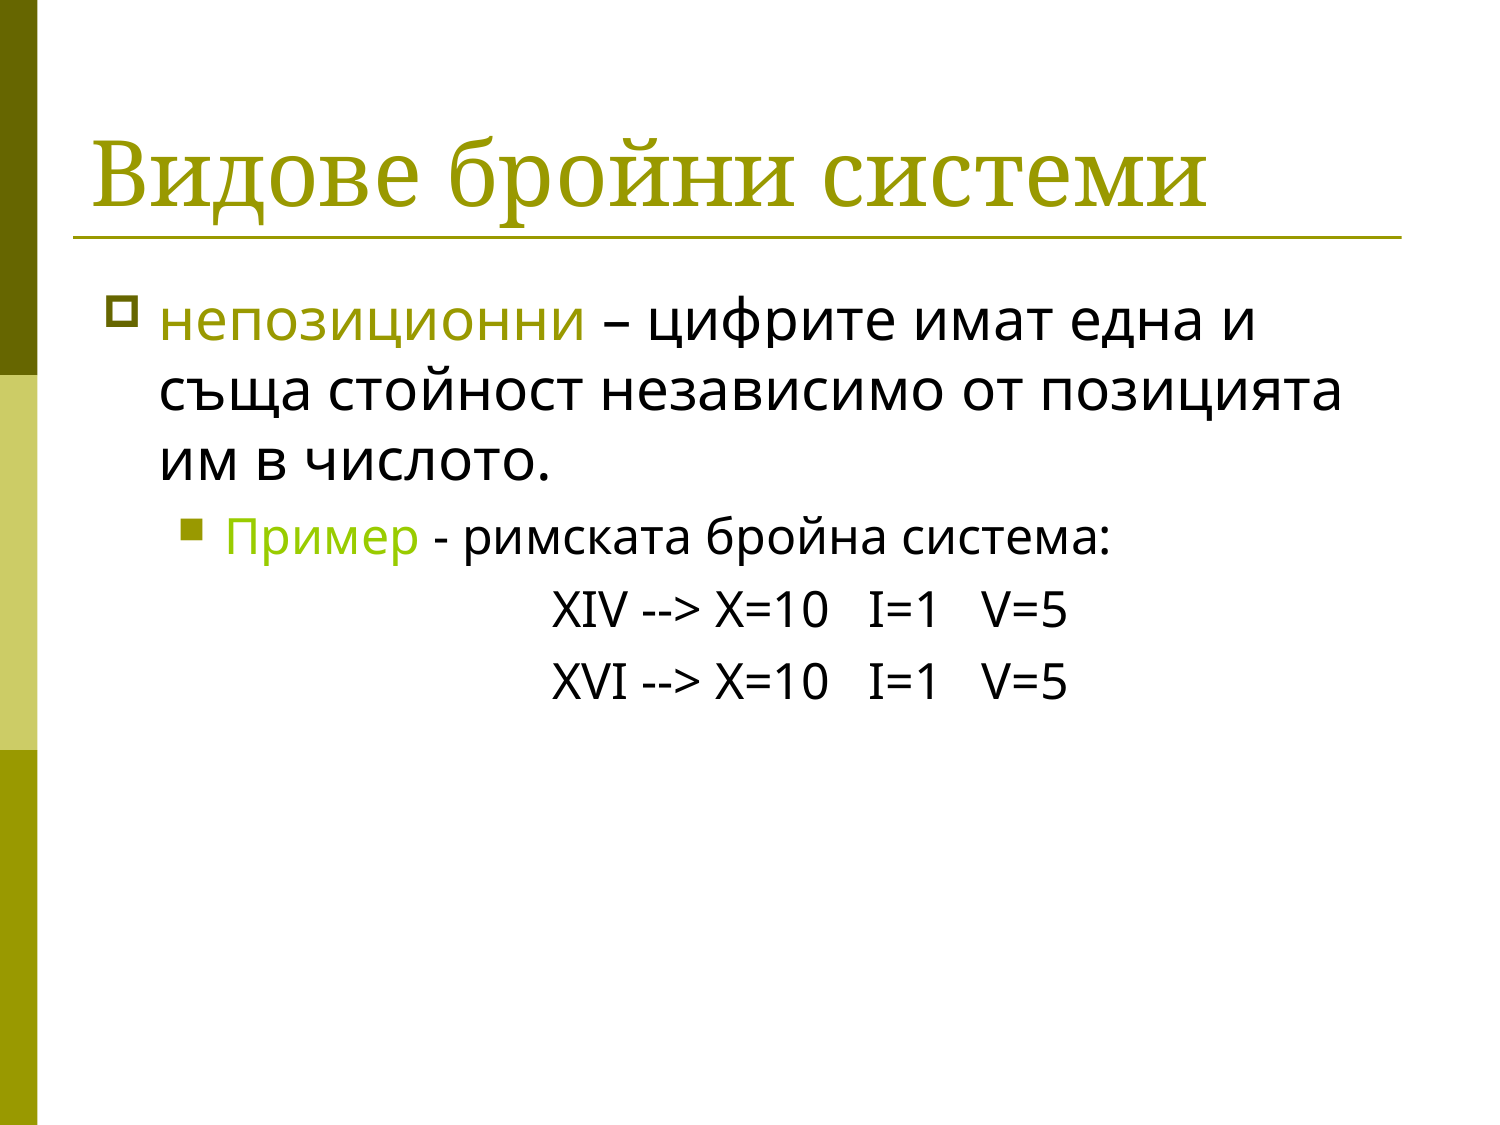

# Видове бройни системи
непозиционни – цифрите имат една и съща стойност независимо от позицията им в числото.
Пример - римската бройна система:
				XIV --> X=10 I=1 V=5
				XVI --> X=10 I=1 V=5